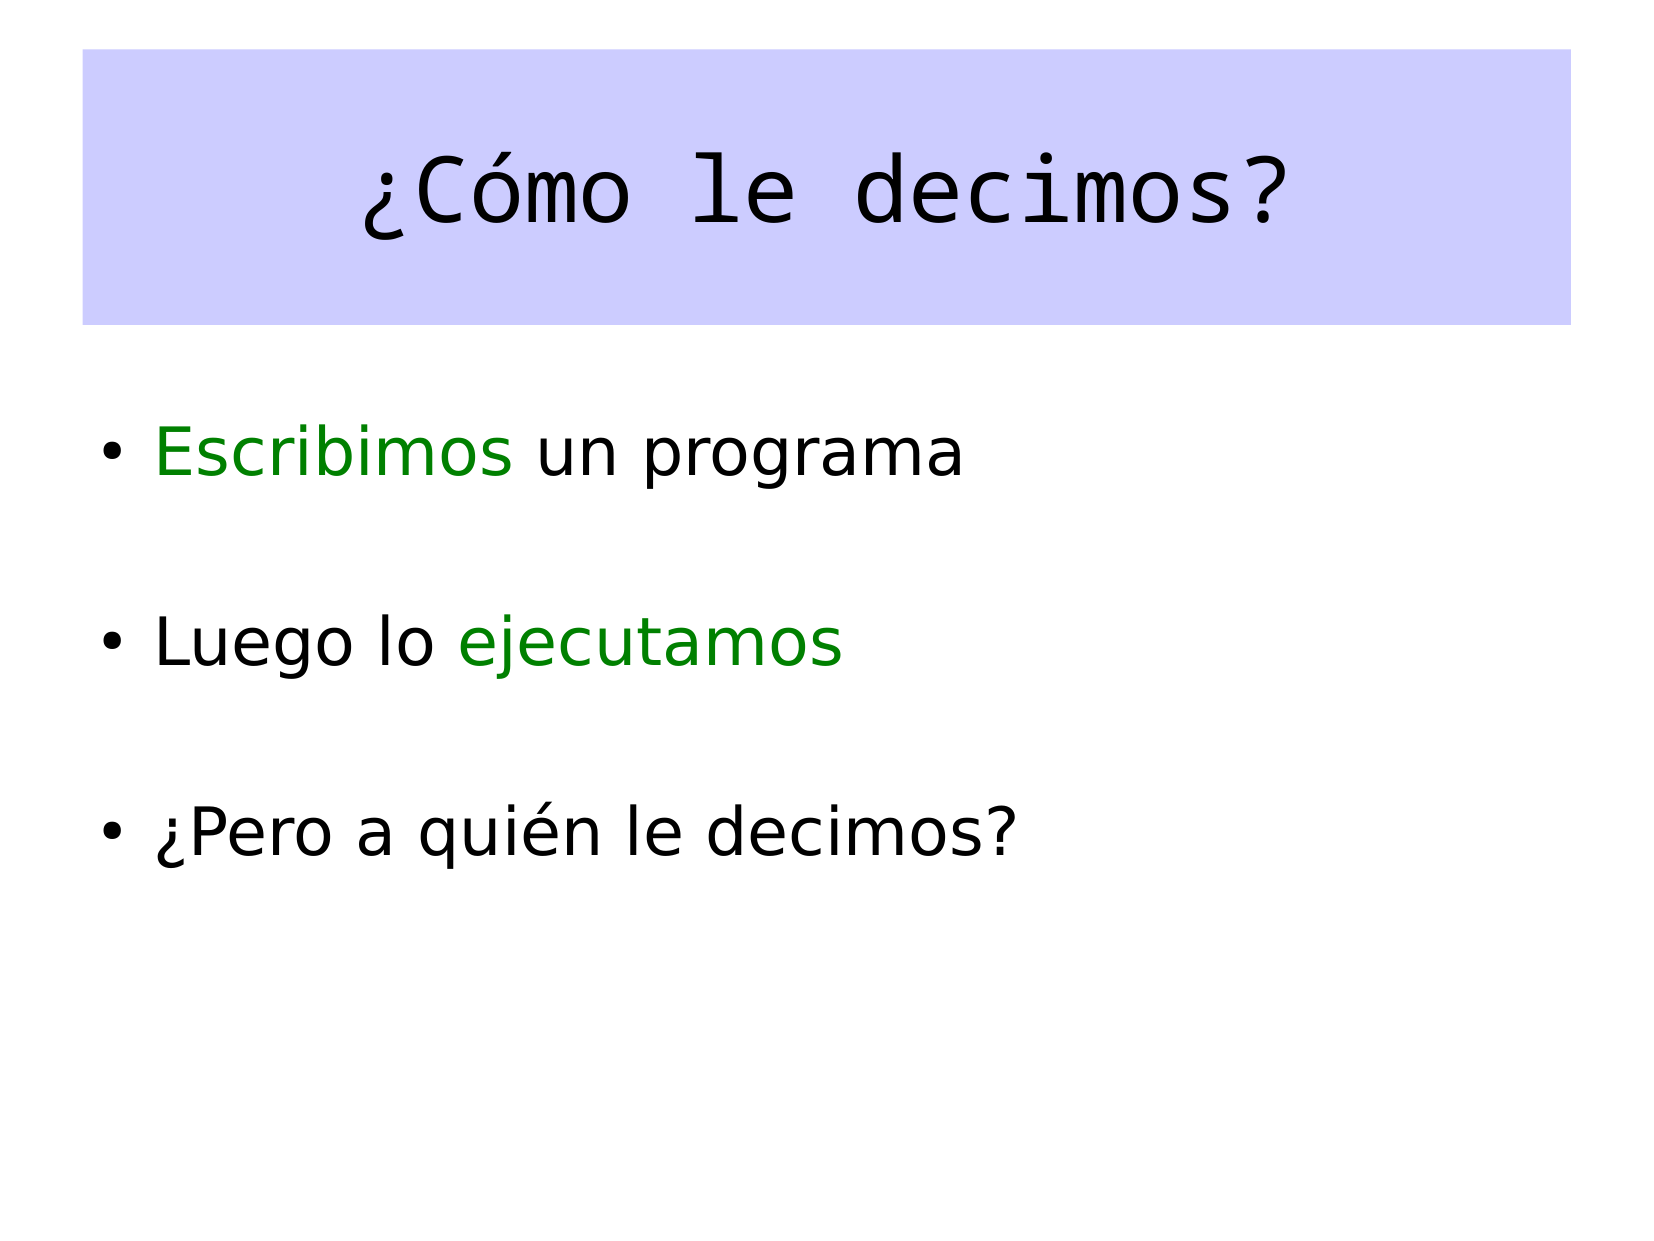

# ¿Cómo le decimos?
Escribimos un programa
Luego lo ejecutamos
¿Pero a quién le decimos?